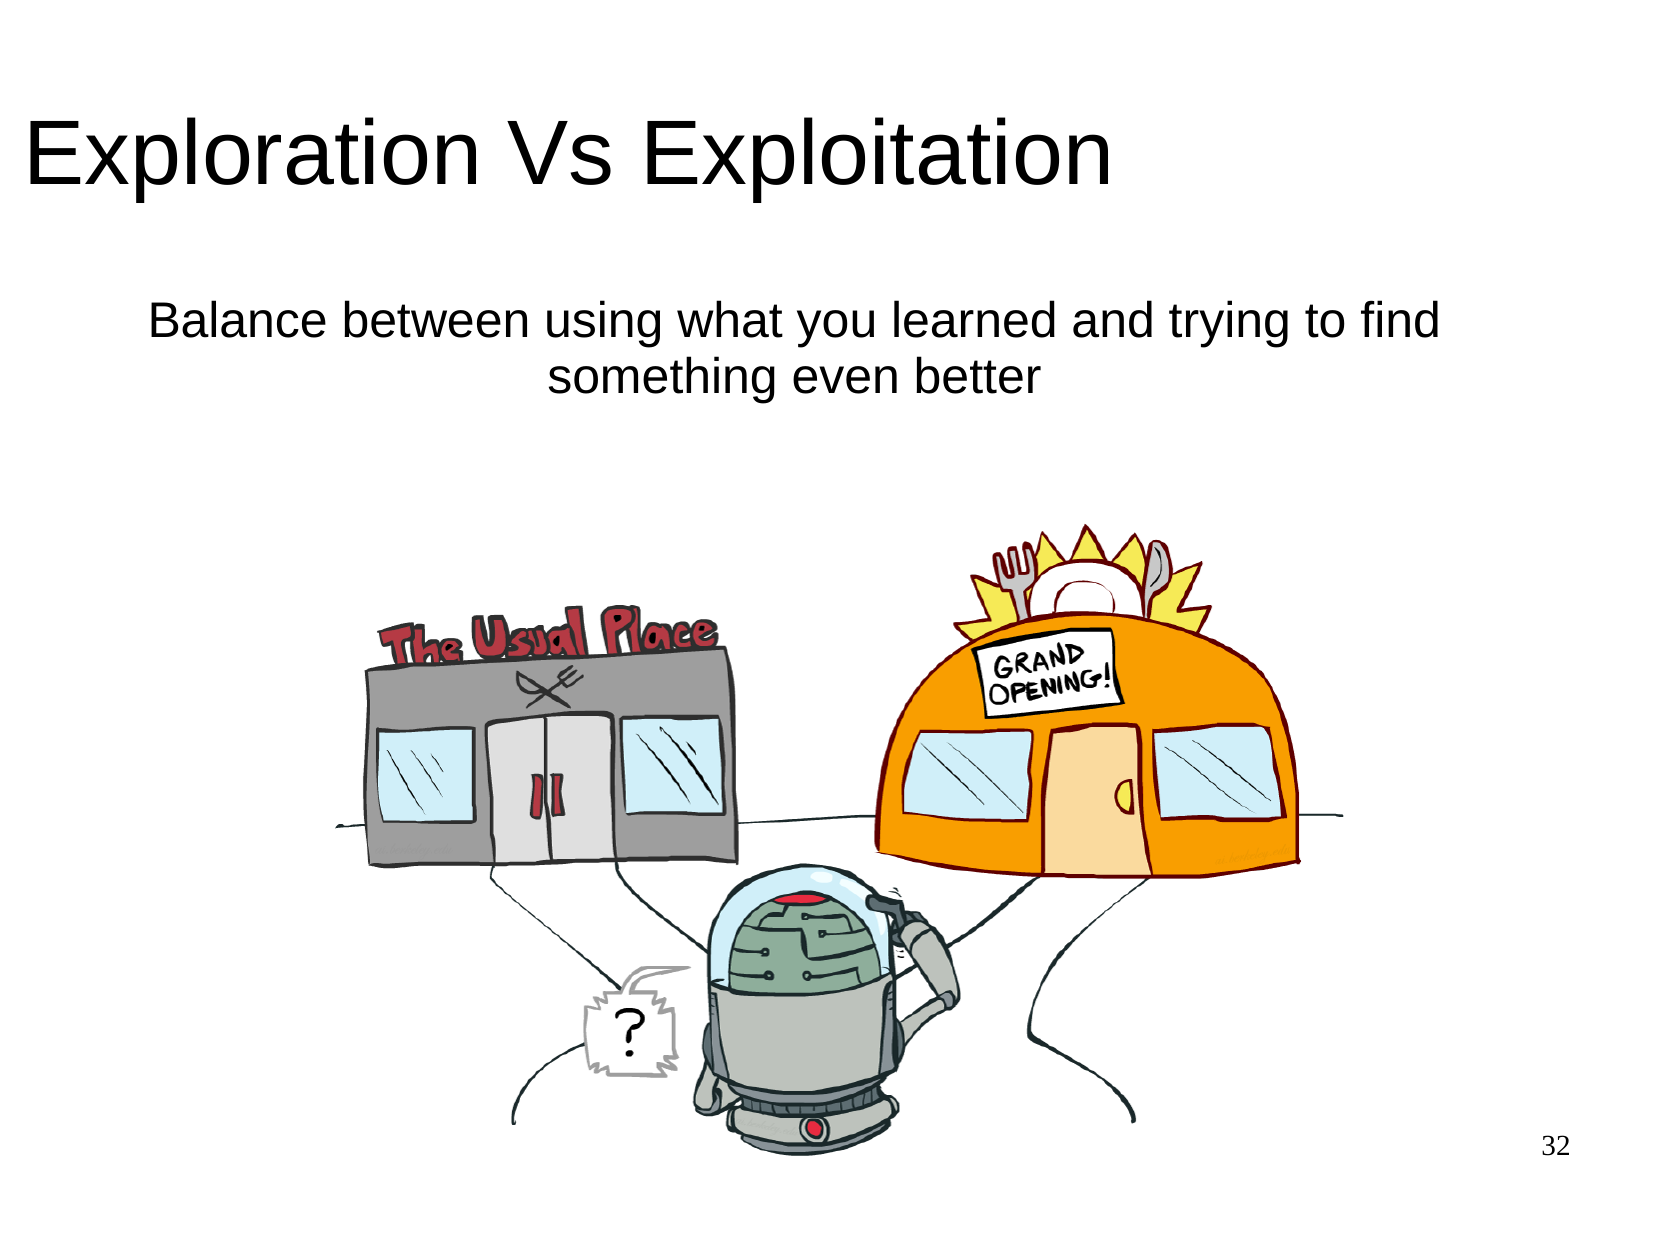

# Exploration Vs Exploitation
Balance between using what you learned and trying to find something even better
32